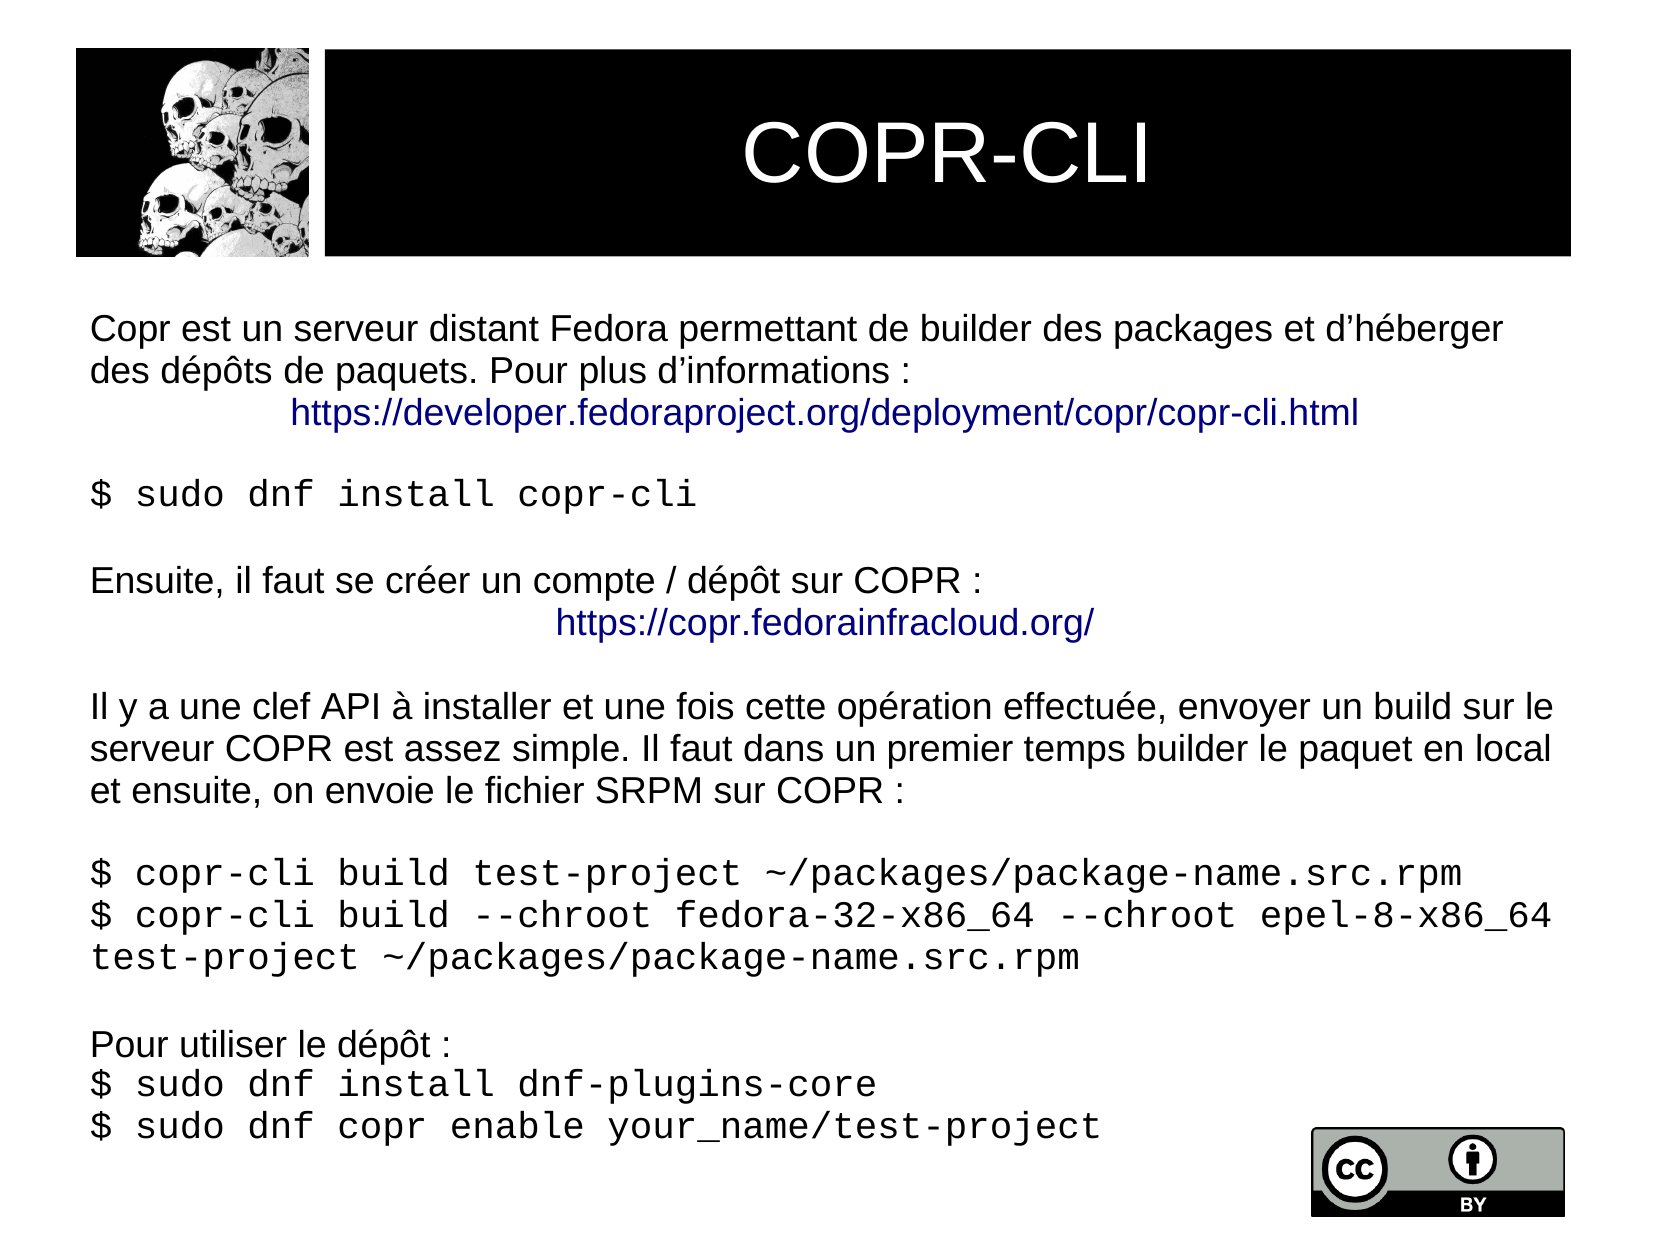

# COPR-CLI
Copr est un serveur distant Fedora permettant de builder des packages et d’héberger des dépôts de paquets. Pour plus d’informations :
https://developer.fedoraproject.org/deployment/copr/copr-cli.html
$ sudo dnf install copr-cli
Ensuite, il faut se créer un compte / dépôt sur COPR :
https://copr.fedorainfracloud.org/
Il y a une clef API à installer et une fois cette opération effectuée, envoyer un build sur le serveur COPR est assez simple. Il faut dans un premier temps builder le paquet en local et ensuite, on envoie le fichier SRPM sur COPR :
$ copr-cli build test-project ~/packages/package-name.src.rpm
$ copr-cli build --chroot fedora-32-x86_64 --chroot epel-8-x86_64 test-project ~/packages/package-name.src.rpm
Pour utiliser le dépôt :
$ sudo dnf install dnf-plugins-core
$ sudo dnf copr enable your_name/test-project